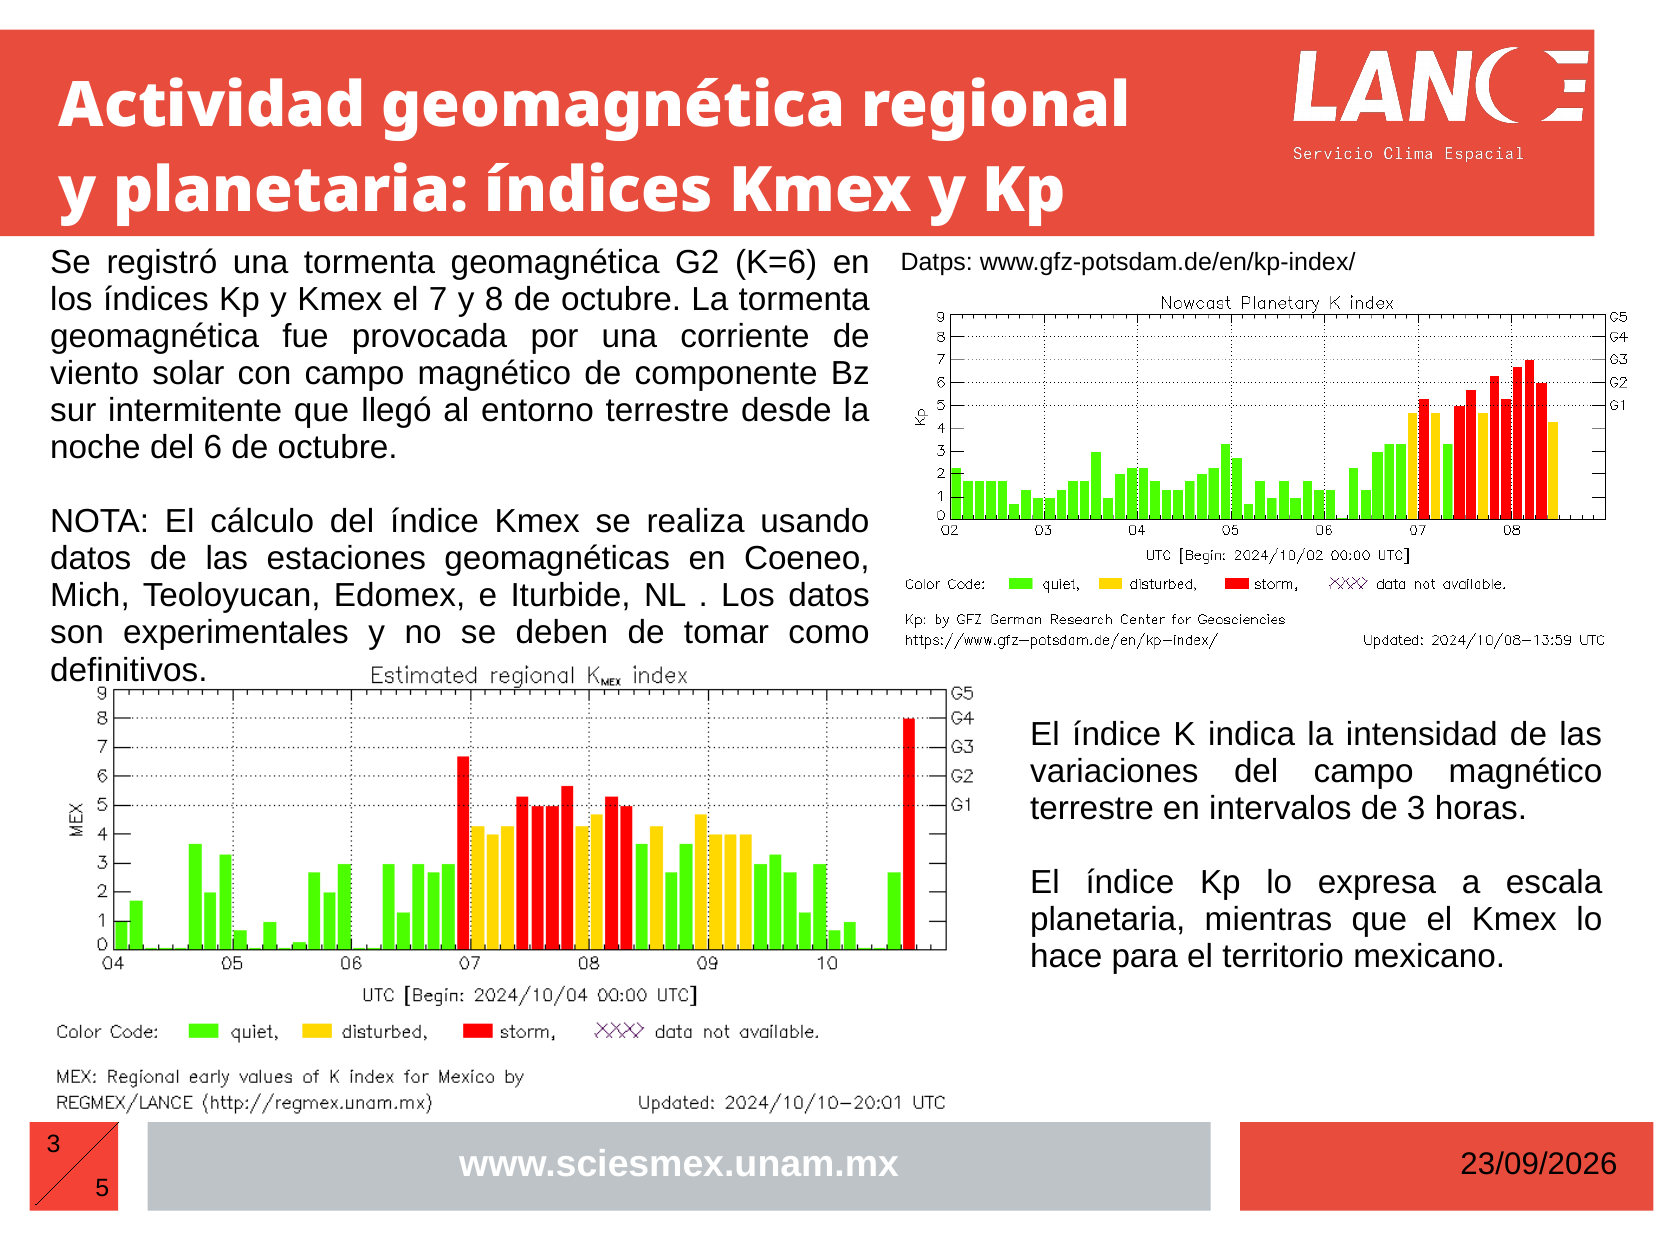

# Actividad geomagnética regional y planetaria: índices Kmex y Kp
Se registró una tormenta geomagnética G2 (K=6) en los índices Kp y Kmex el 7 y 8 de octubre. La tormenta geomagnética fue provocada por una corriente de viento solar con campo magnético de componente Bz sur intermitente que llegó al entorno terrestre desde la noche del 6 de octubre.
NOTA: El cálculo del índice Kmex se realiza usando datos de las estaciones geomagnéticas en Coeneo, Mich, Teoloyucan, Edomex, e Iturbide, NL . Los datos son experimentales y no se deben de tomar como definitivos.
Datps: www.gfz-potsdam.de/en/kp-index/
El índice K indica la intensidad de las variaciones del campo magnético terrestre en intervalos de 3 horas.
El índice Kp lo expresa a escala planetaria, mientras que el Kmex lo hace para el territorio mexicano.
www.sciesmex.unam.mx
5